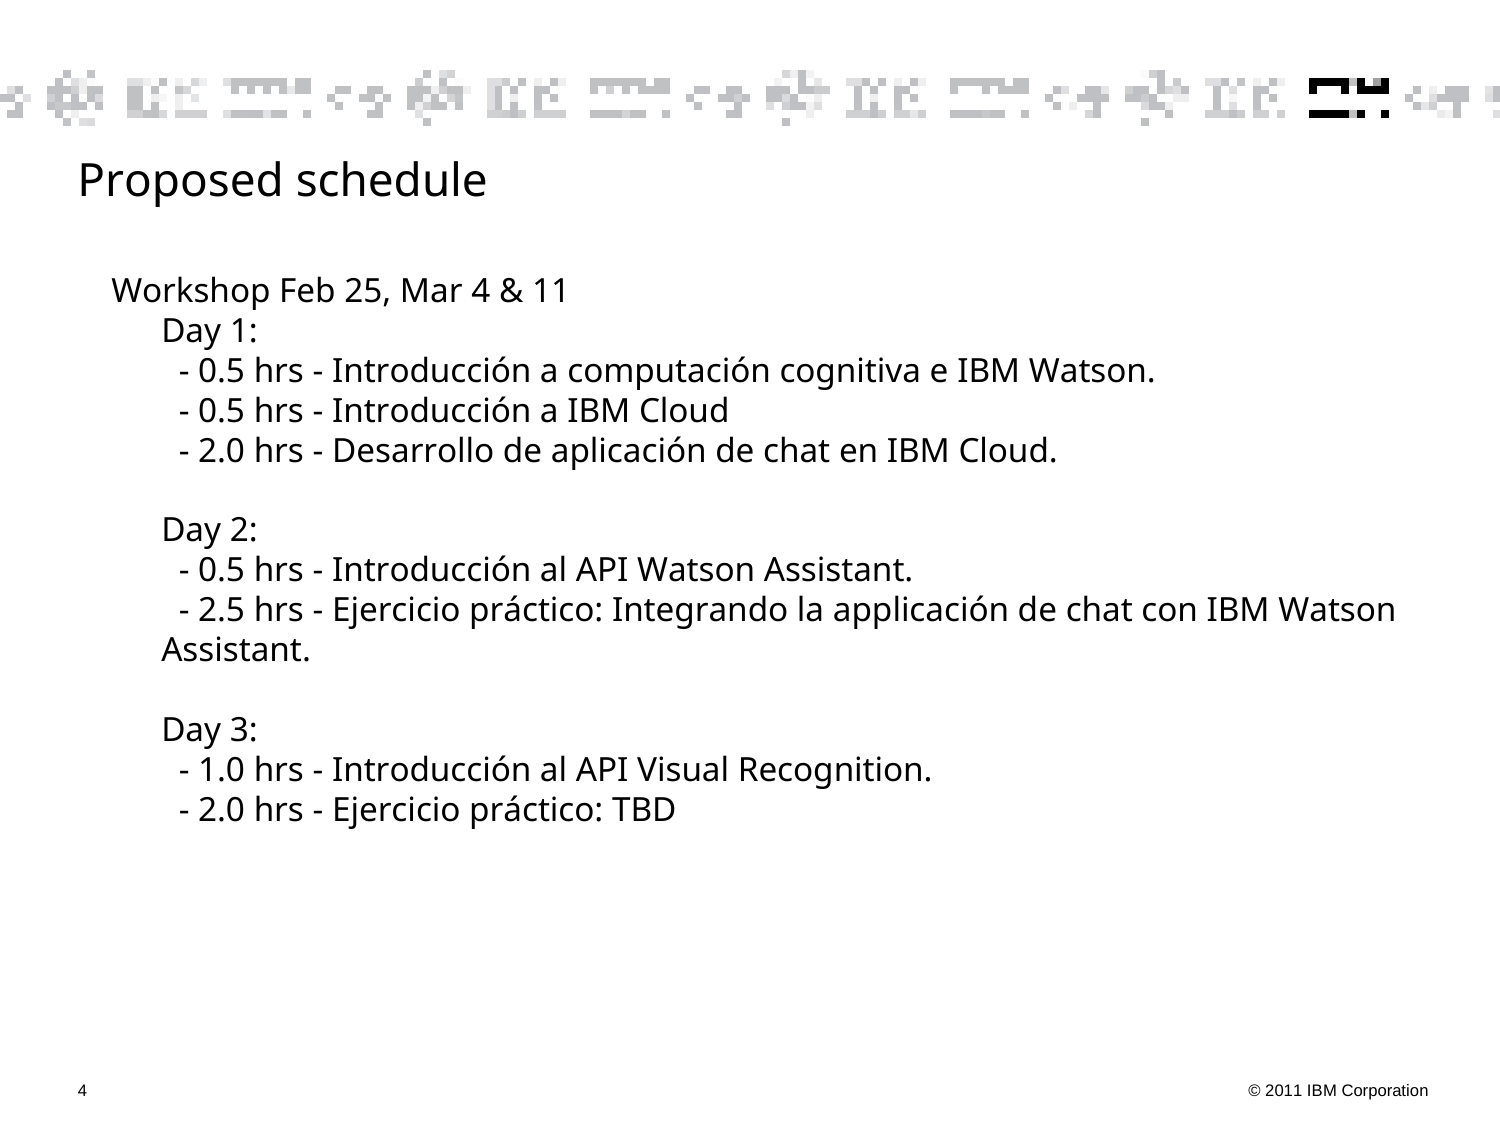

# Proposed schedule
Workshop Feb 25, Mar 4 & 11
Day 1:
 - 0.5 hrs - Introducción a computación cognitiva e IBM Watson.
 - 0.5 hrs - Introducción a IBM Cloud
 - 2.0 hrs - Desarrollo de aplicación de chat en IBM Cloud.
Day 2:
 - 0.5 hrs - Introducción al API Watson Assistant.
 - 2.5 hrs - Ejercicio práctico: Integrando la applicación de chat con IBM Watson Assistant.
Day 3:
 - 1.0 hrs - Introducción al API Visual Recognition.
 - 2.0 hrs - Ejercicio práctico: TBD
4